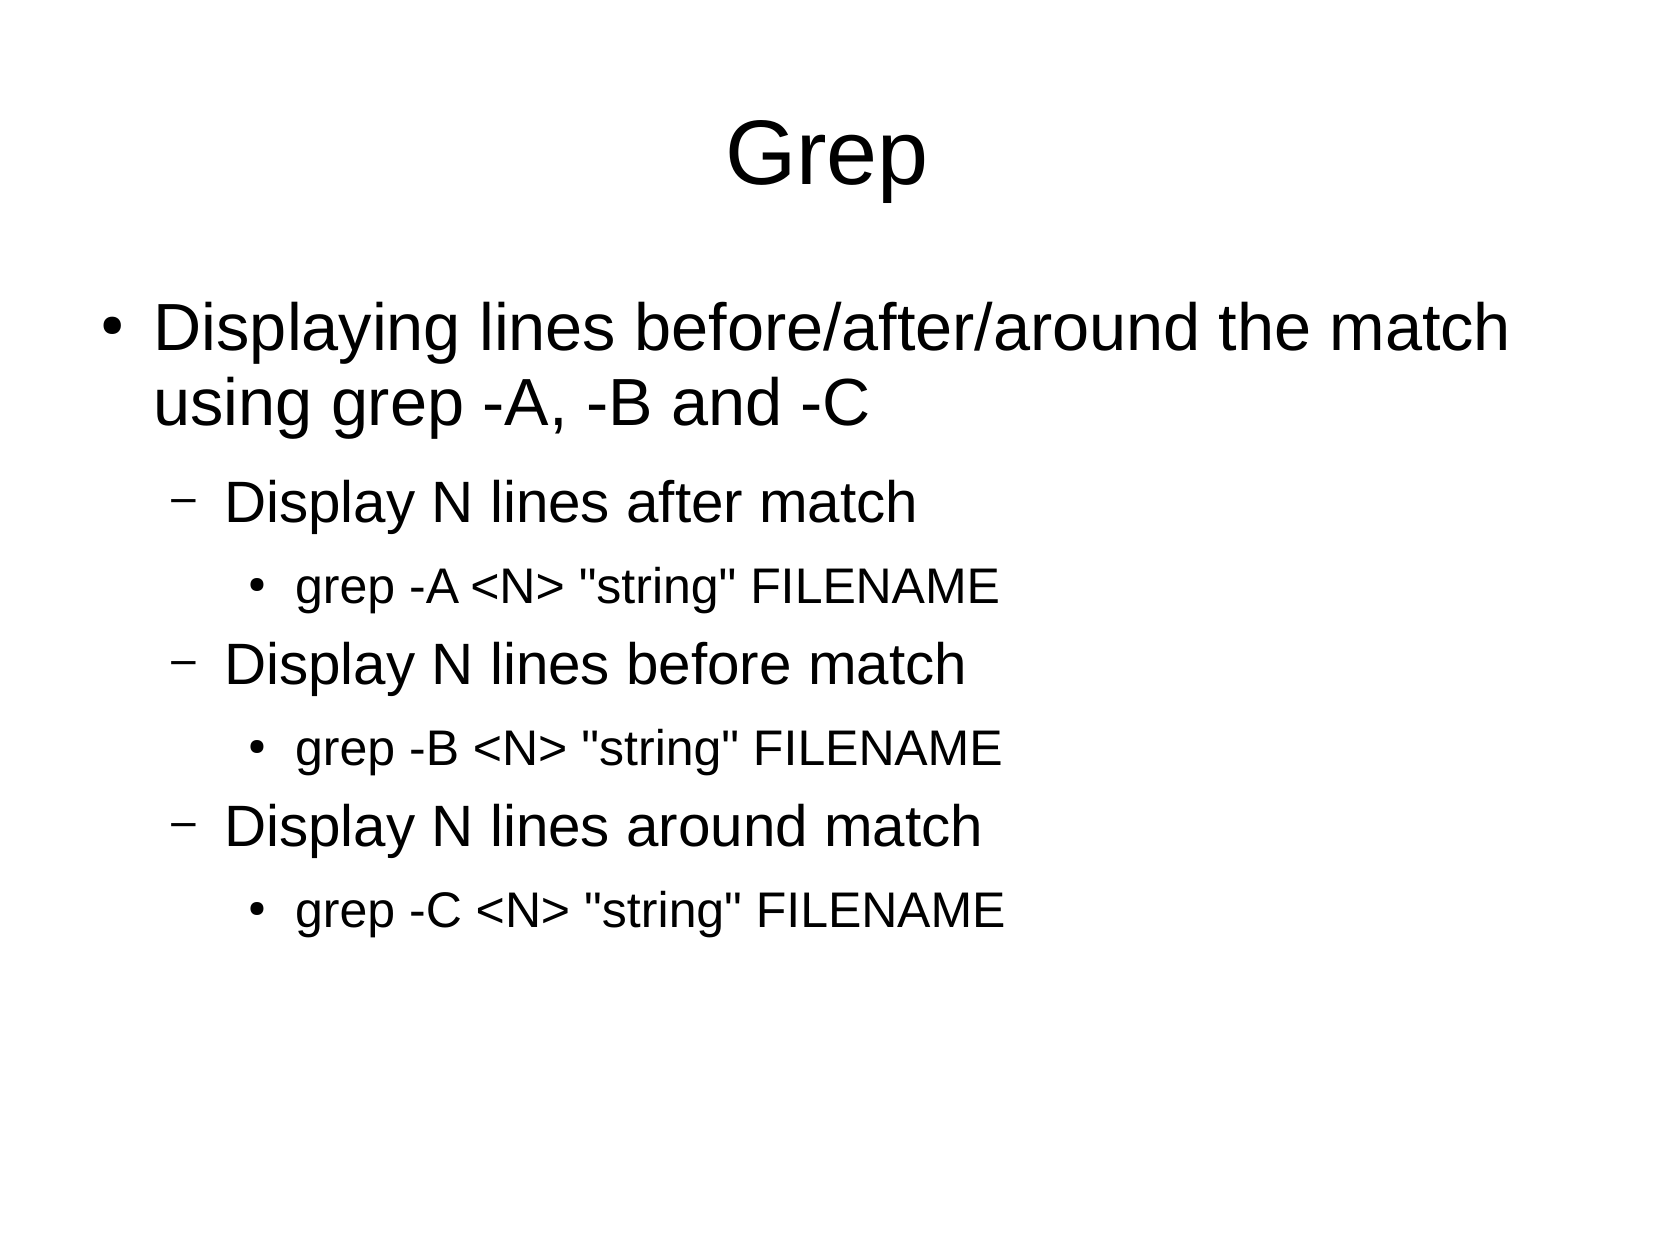

# Grep
Displaying lines before/after/around the match using grep -A, -B and -C
Display N lines after match
grep -A <N> "string" FILENAME
Display N lines before match
grep -B <N> "string" FILENAME
Display N lines around match
grep -C <N> "string" FILENAME